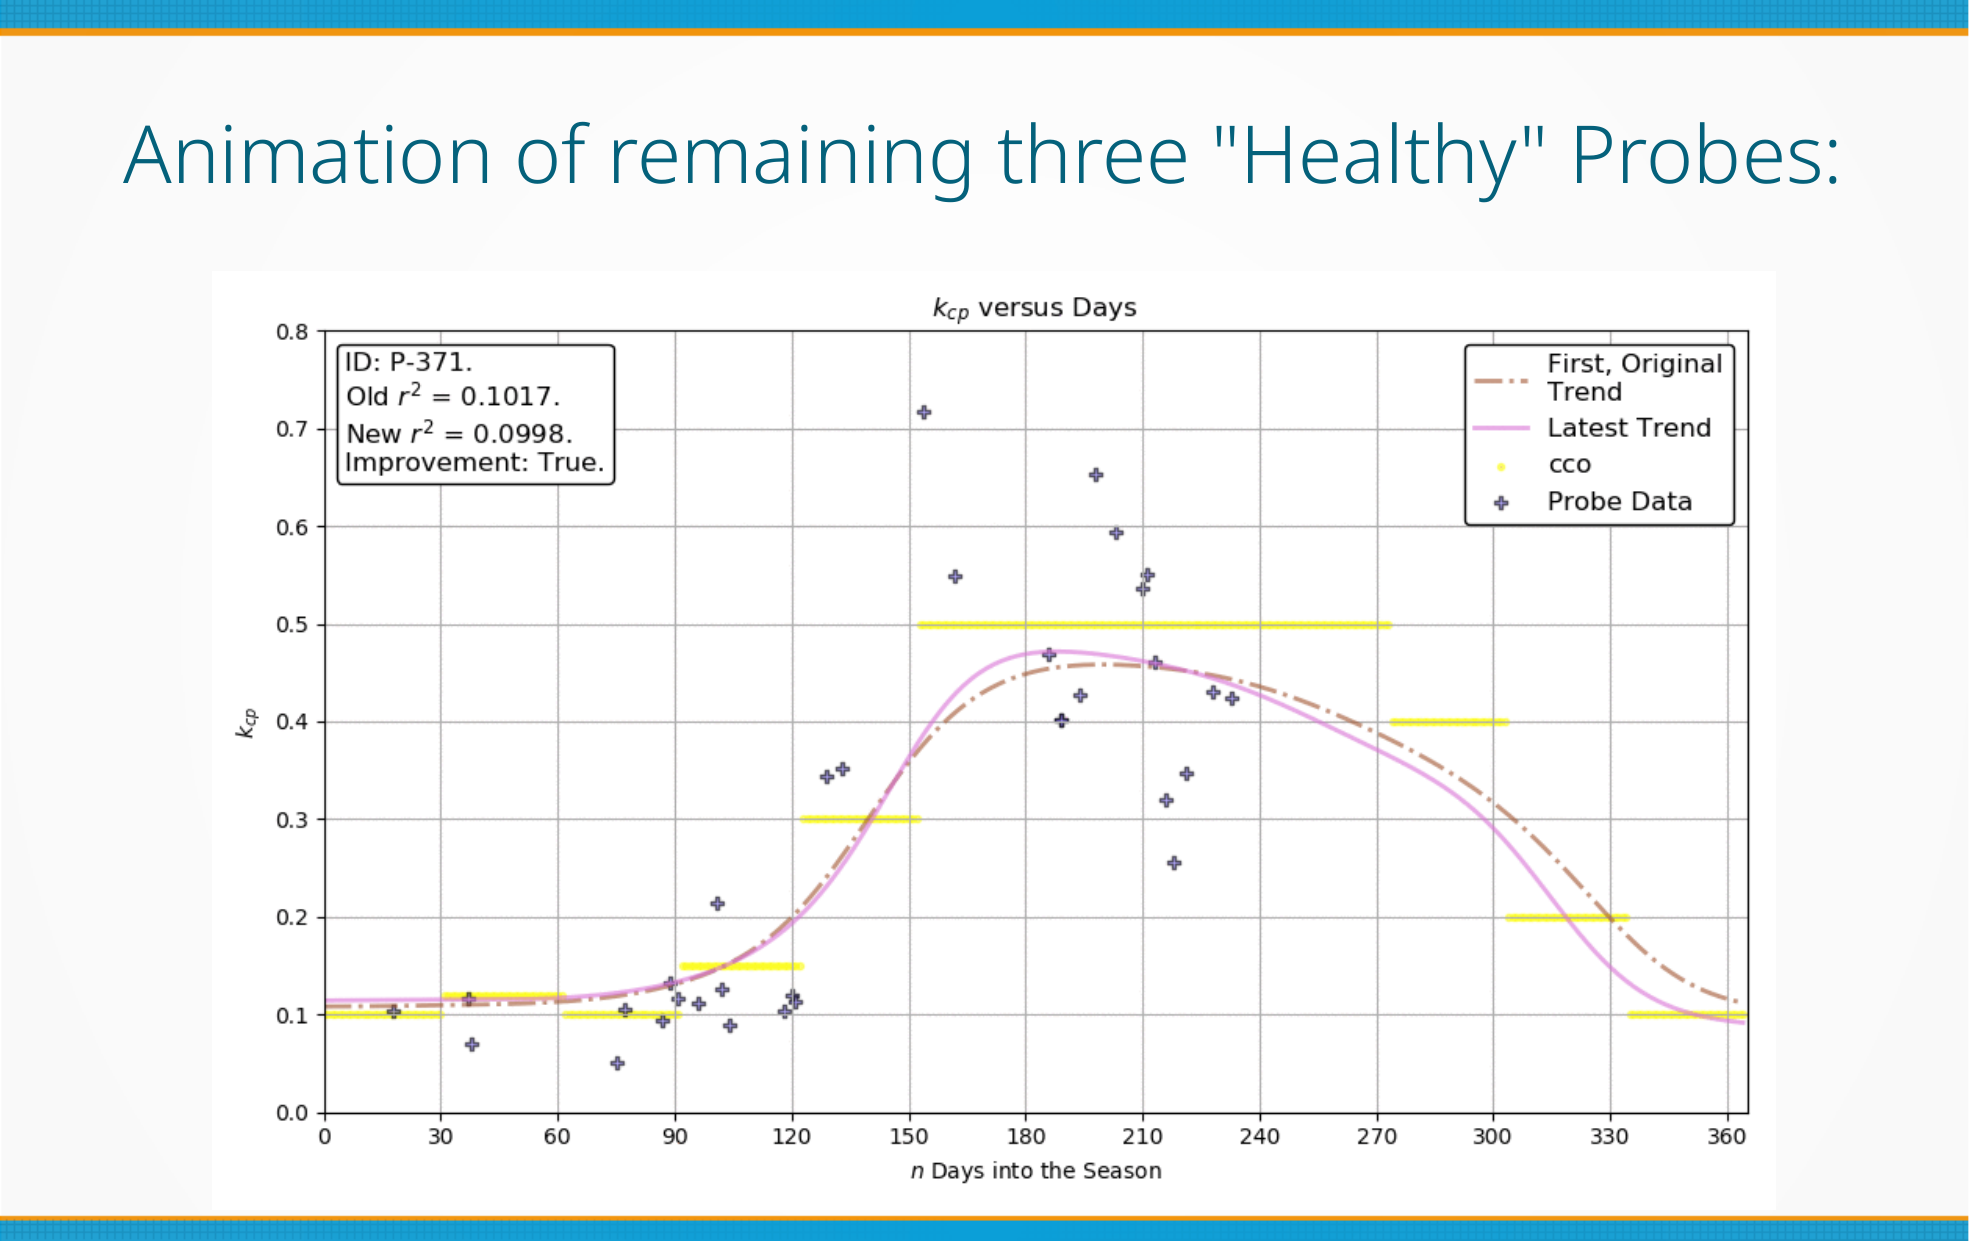

# Animation of remaining three "Healthy" Probes: